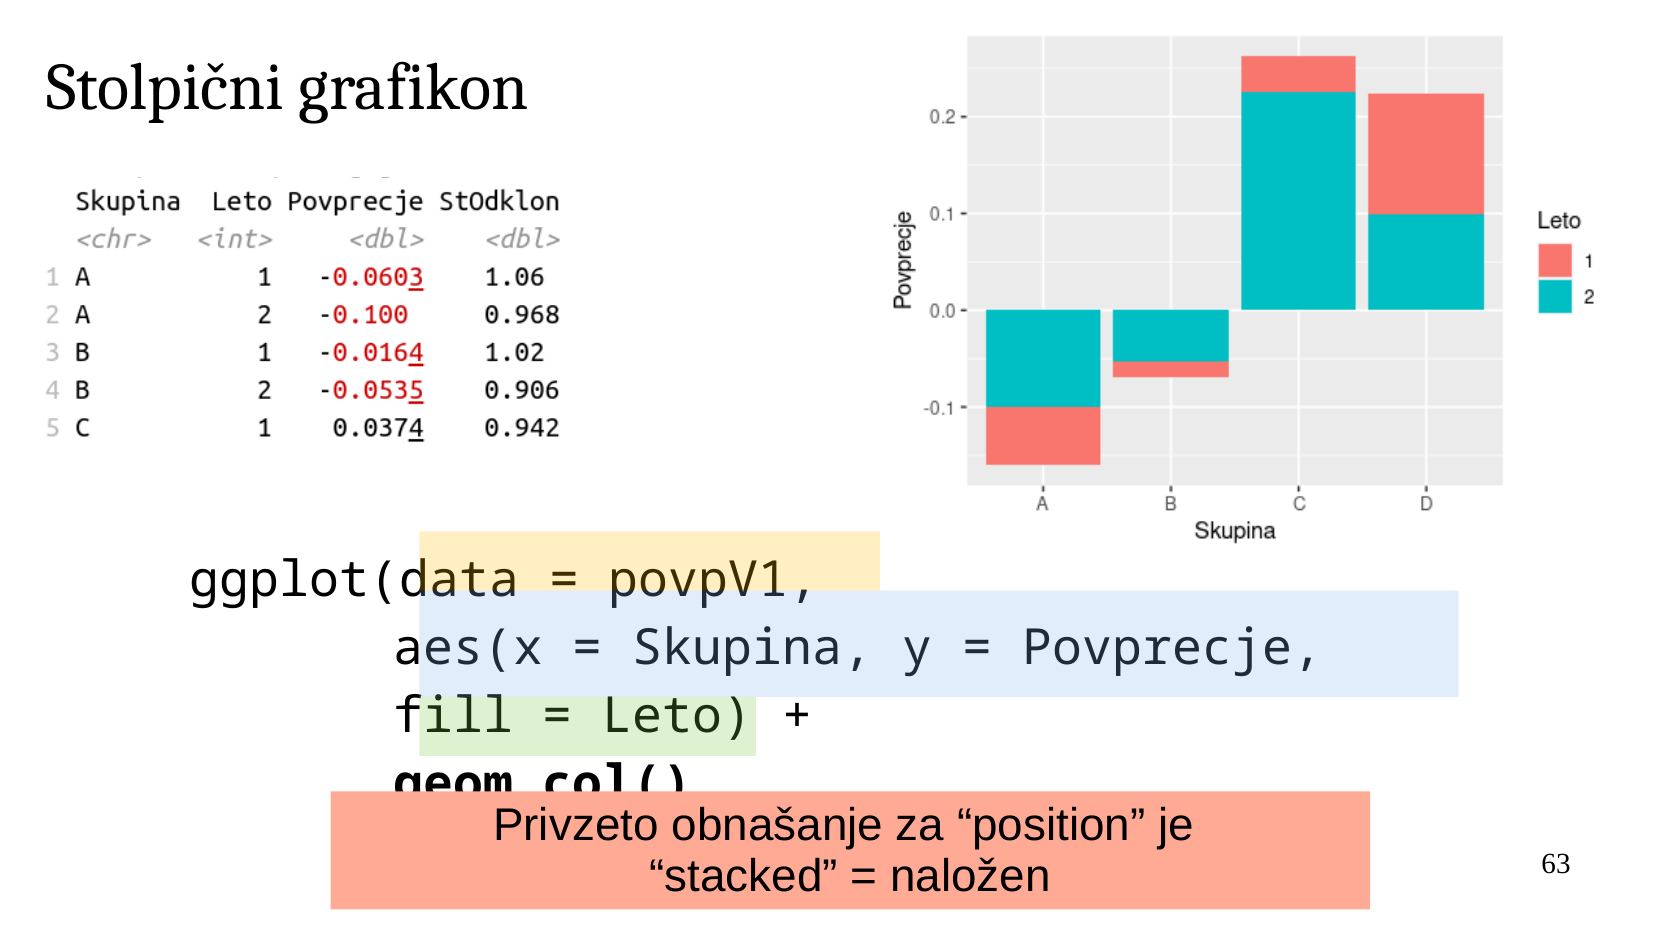

Stolpični grafikon
# ggplot(data = povpV1, aes(x = Skupina, y = Povprecje, fill = Leto) + geom_col()
Privzeto obnašanje za “position” je
“stacked” = naložen
63